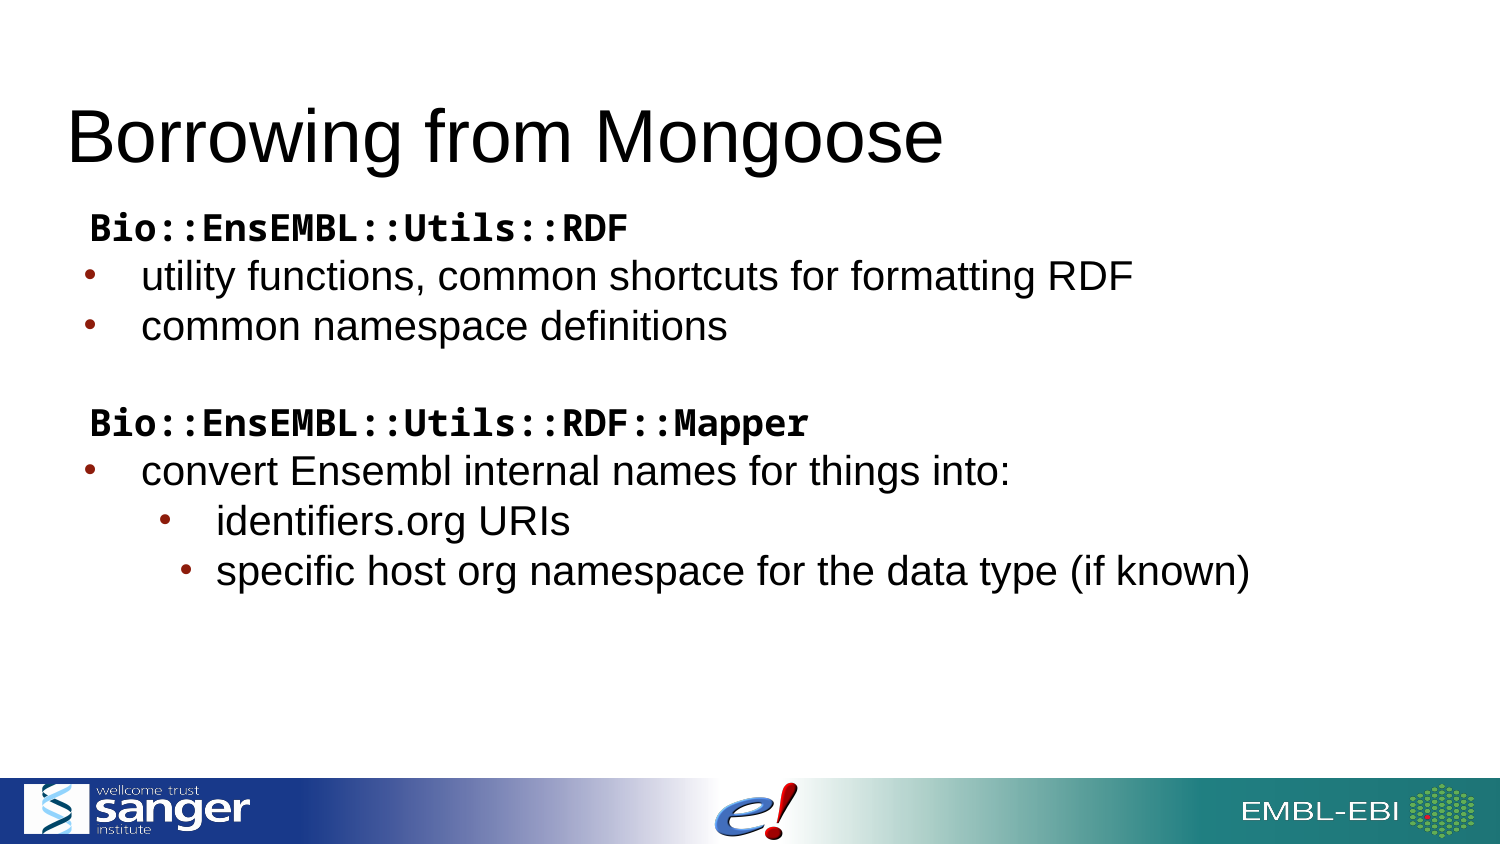

# Borrowing from Mongoose
Bio::EnsEMBL::Utils::RDF
utility functions, common shortcuts for formatting RDF
common namespace definitions
Bio::EnsEMBL::Utils::RDF::Mapper
convert Ensembl internal names for things into:
identifiers.org URIs
specific host org namespace for the data type (if known)